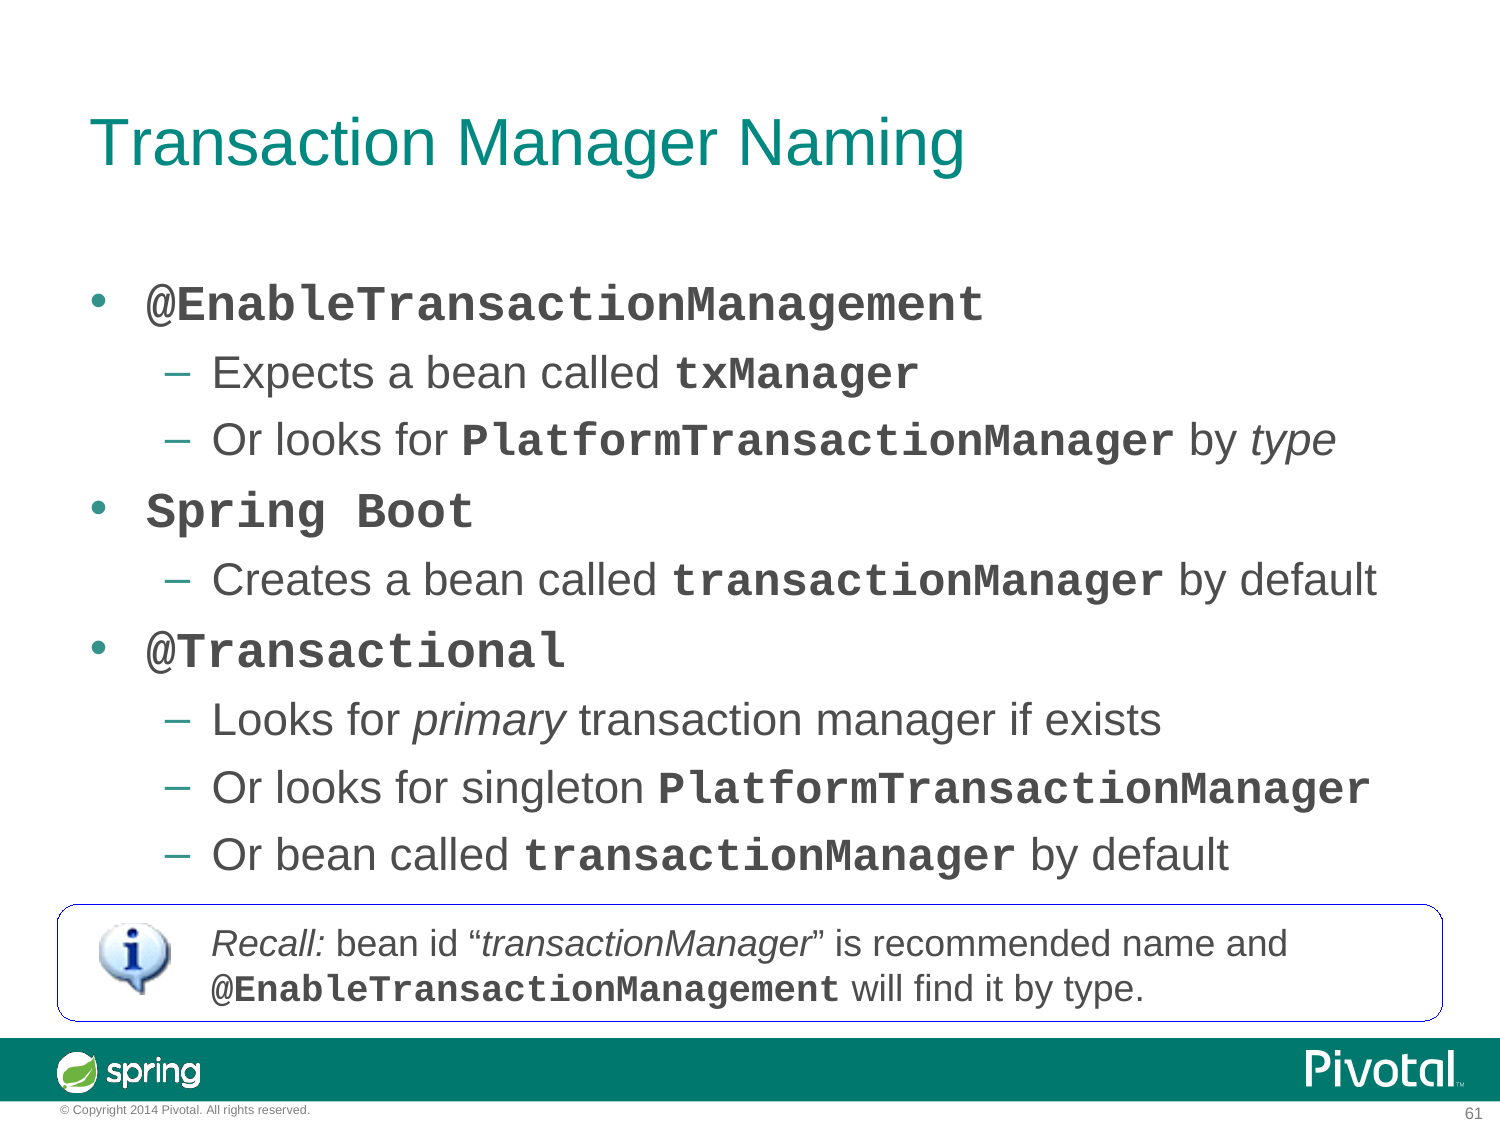

# Transaction Manager Naming
@EnableTransactionManagement
Expects a bean called txManager
Or looks for PlatformTransactionManager by type
Spring Boot
Creates a bean called transactionManager by default
@Transactional
Looks for primary transaction manager if exists
Or looks for singleton PlatformTransactionManager
Or bean called transactionManager by default
Recall: bean id “transactionManager” is recommended name and @EnableTransactionManagement will find it by type.